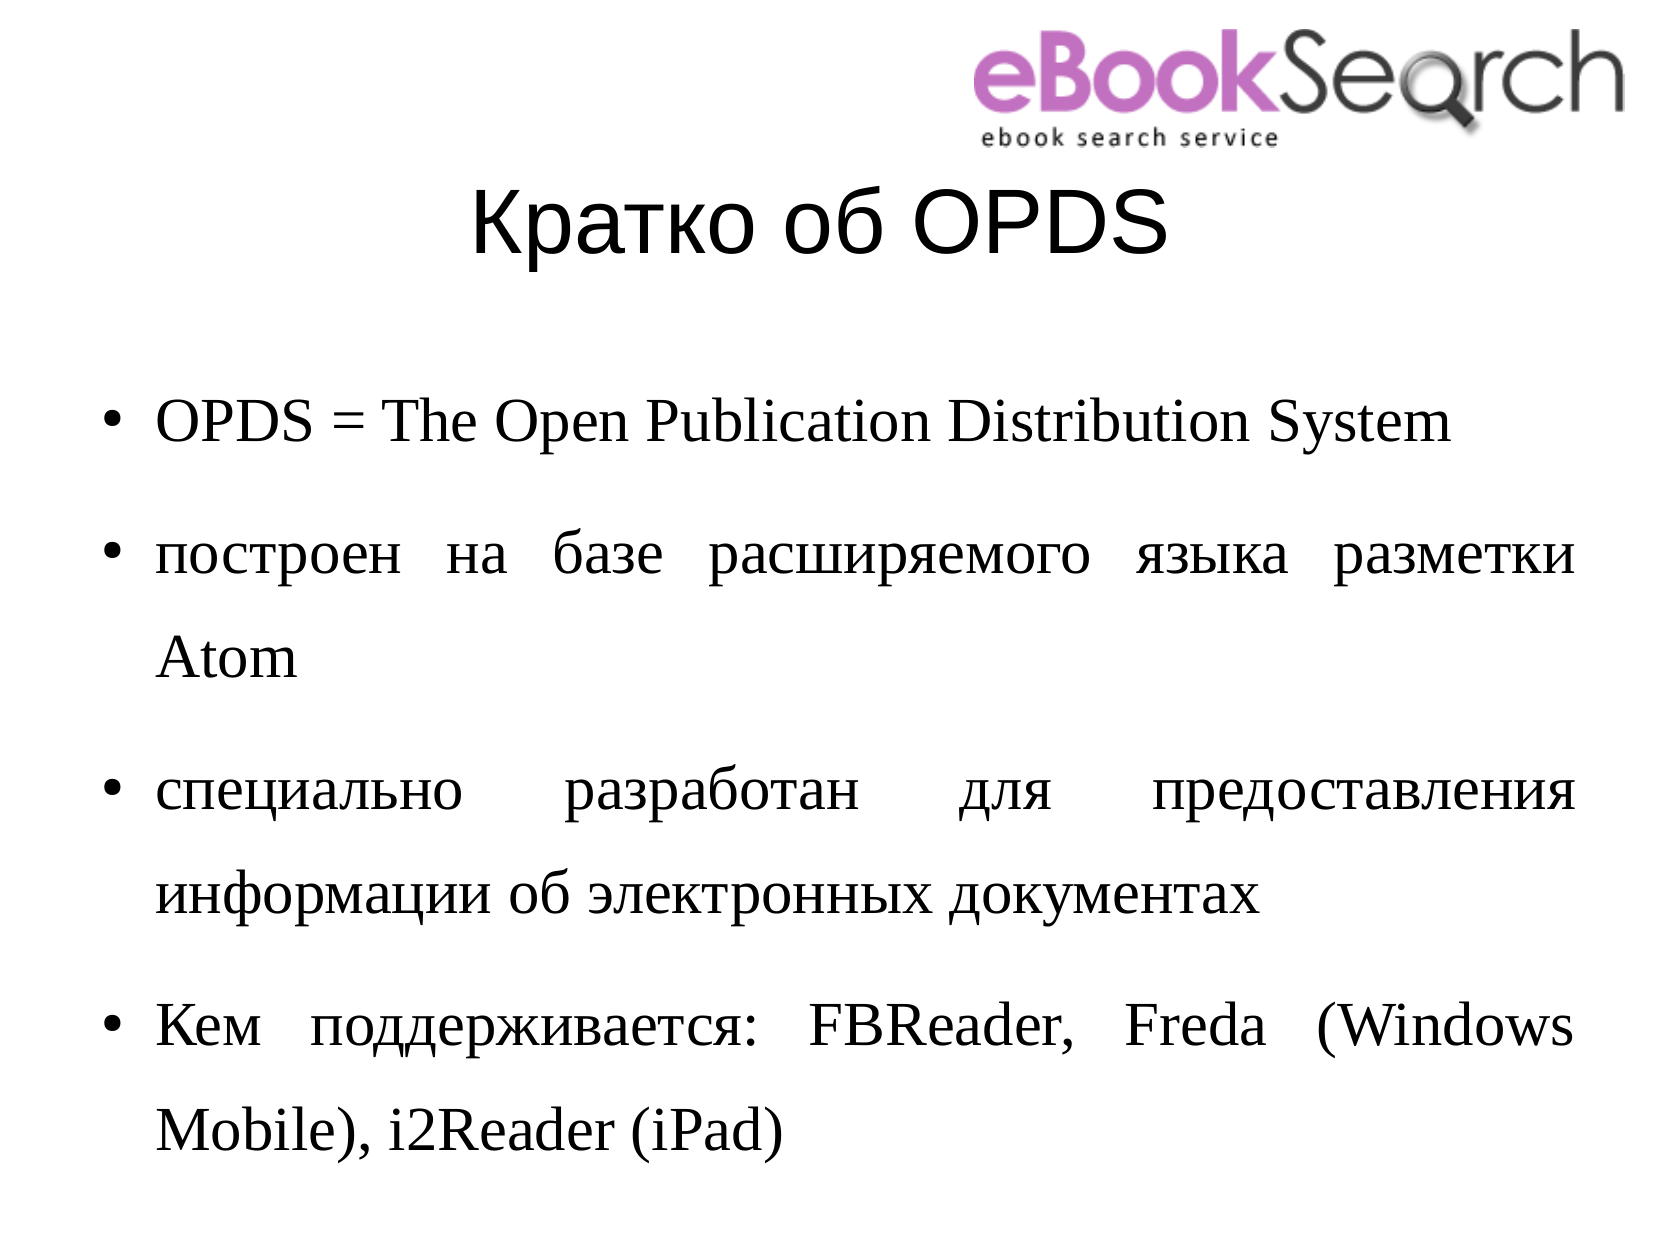

Кратко об OPDS
# OPDS = The Open Publication Distribution System
построен на базе расширяемого языка разметки Atom
специально разработан для предоставления информации об электронных документах
Кем поддерживается: FBReader, Freda (Windows Mobile), i2Reader (iPad)